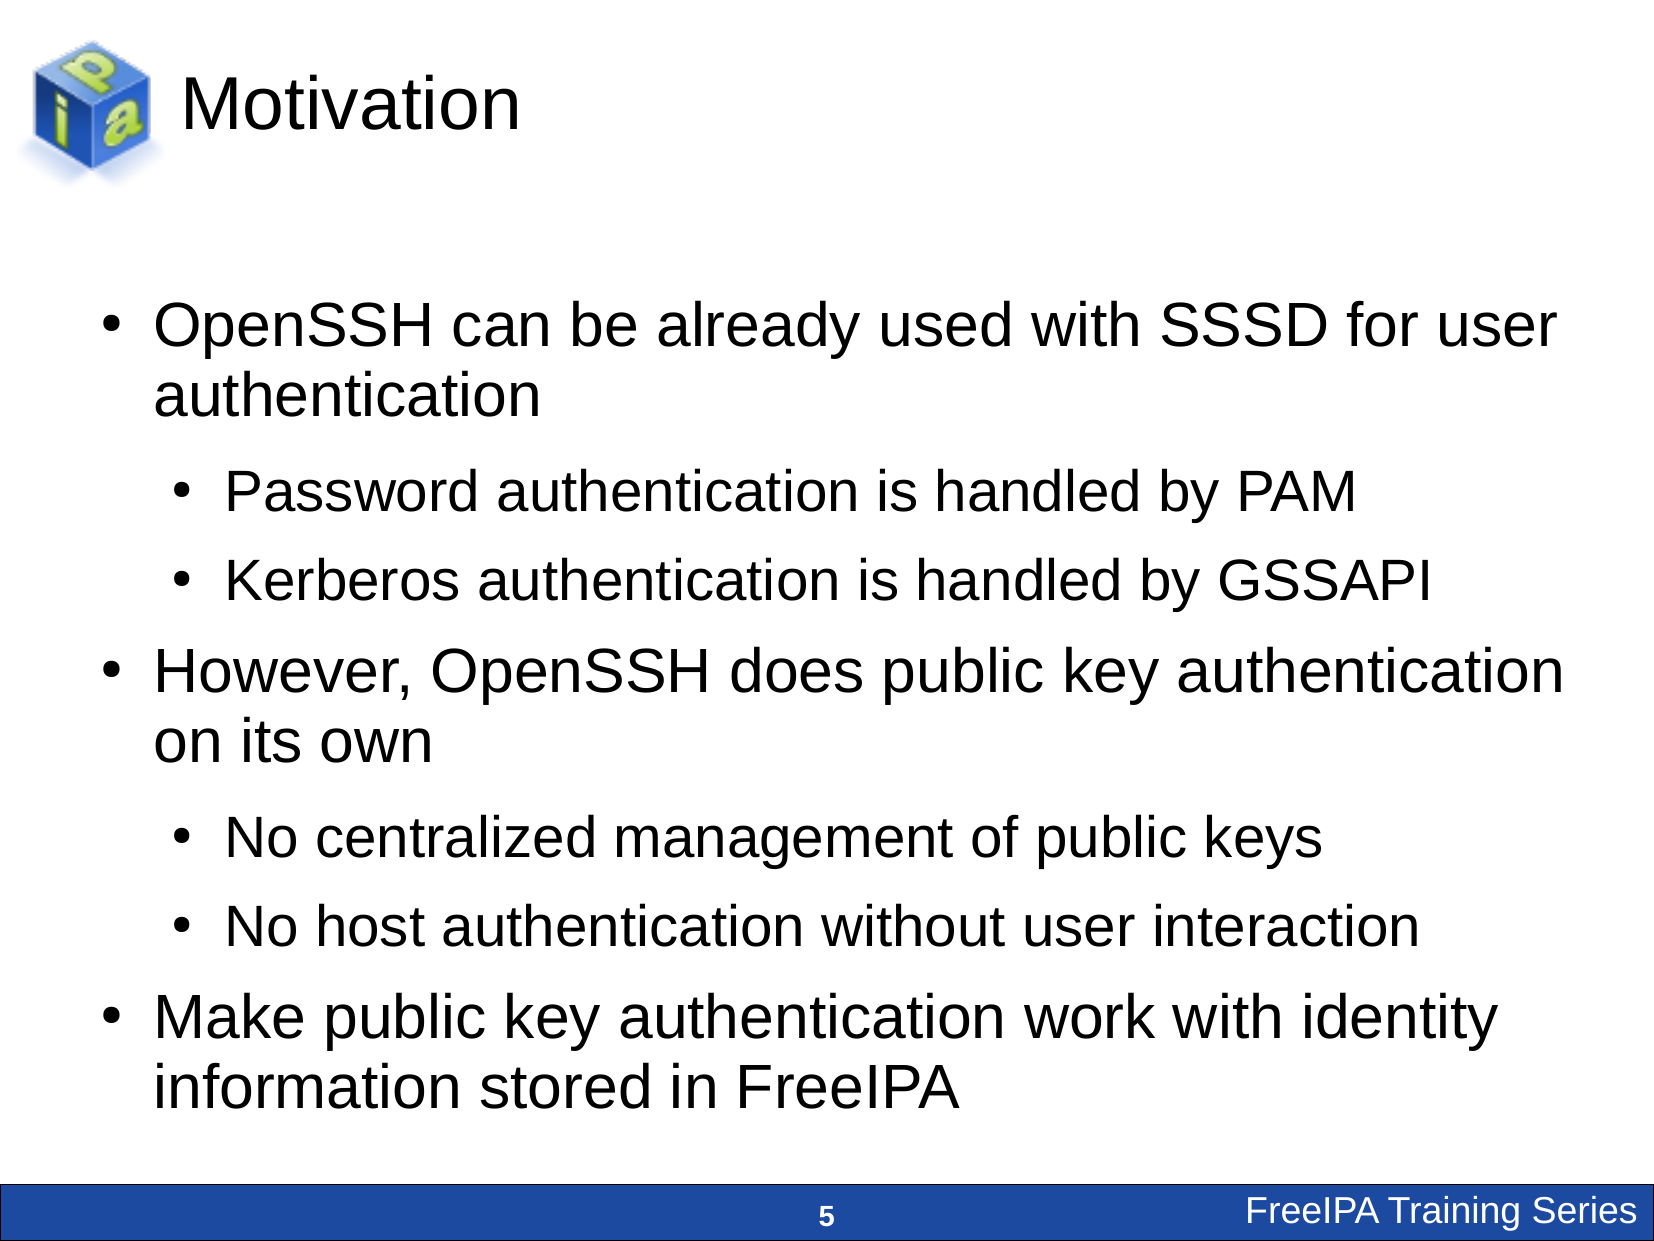

# Motivation
OpenSSH can be already used with SSSD for user authentication
Password authentication is handled by PAM
Kerberos authentication is handled by GSSAPI
However, OpenSSH does public key authentication on its own
No centralized management of public keys
No host authentication without user interaction
Make public key authentication work with identity information stored in FreeIPA
5